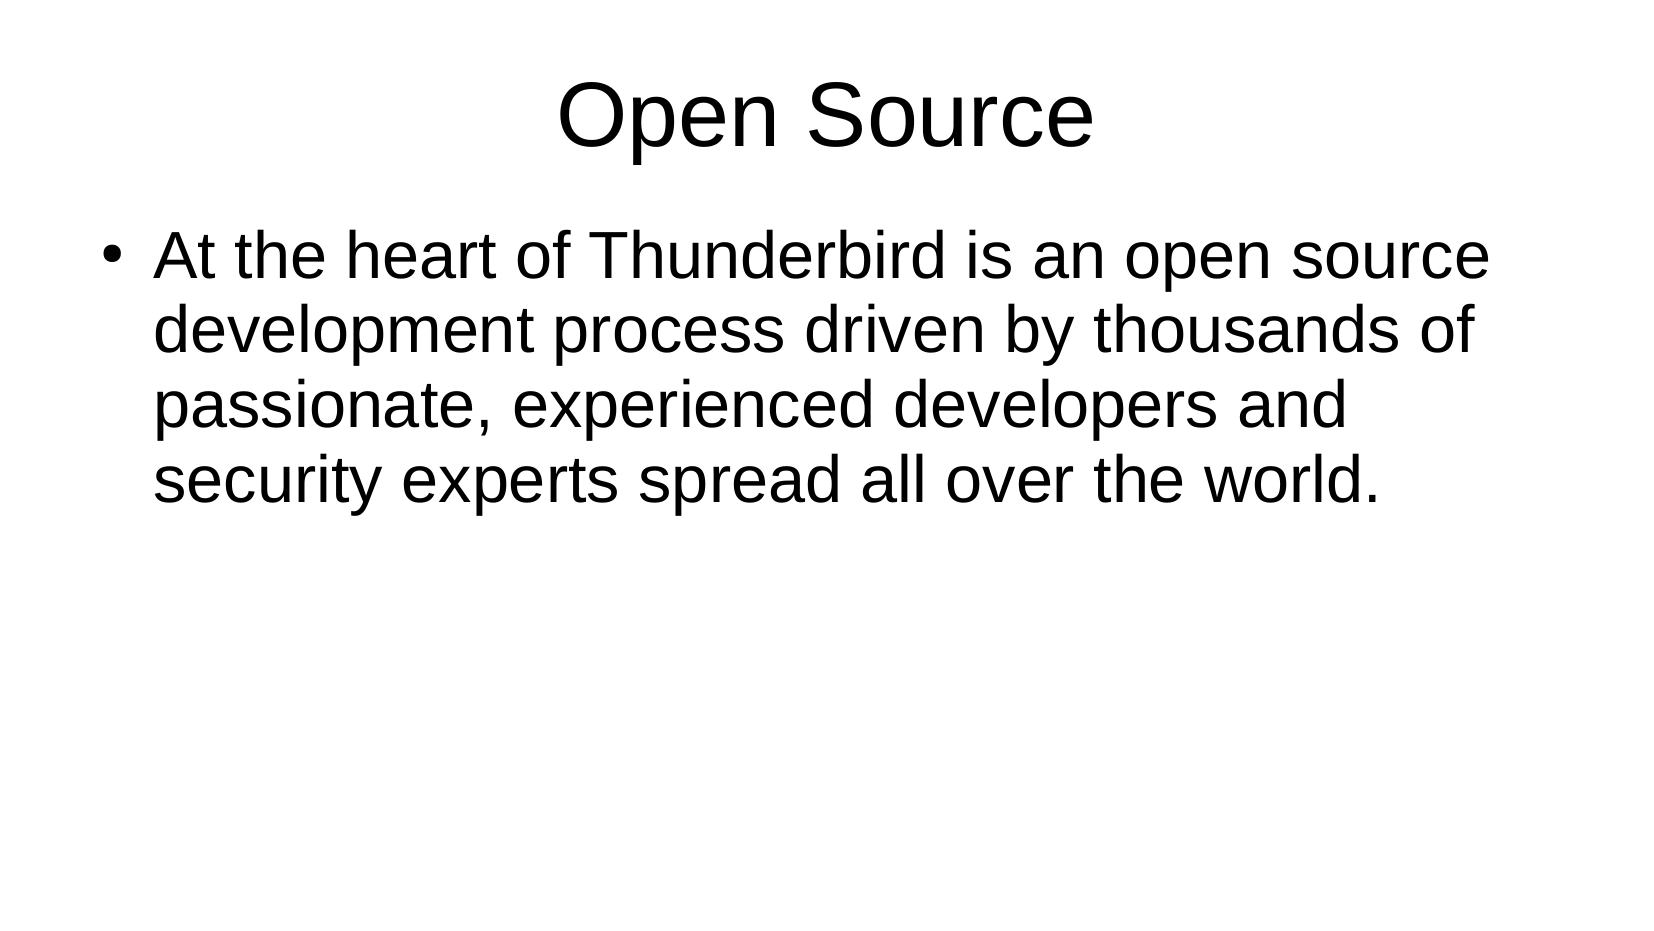

# Open Source
At the heart of Thunderbird is an open source development process driven by thousands of passionate, experienced developers and security experts spread all over the world.